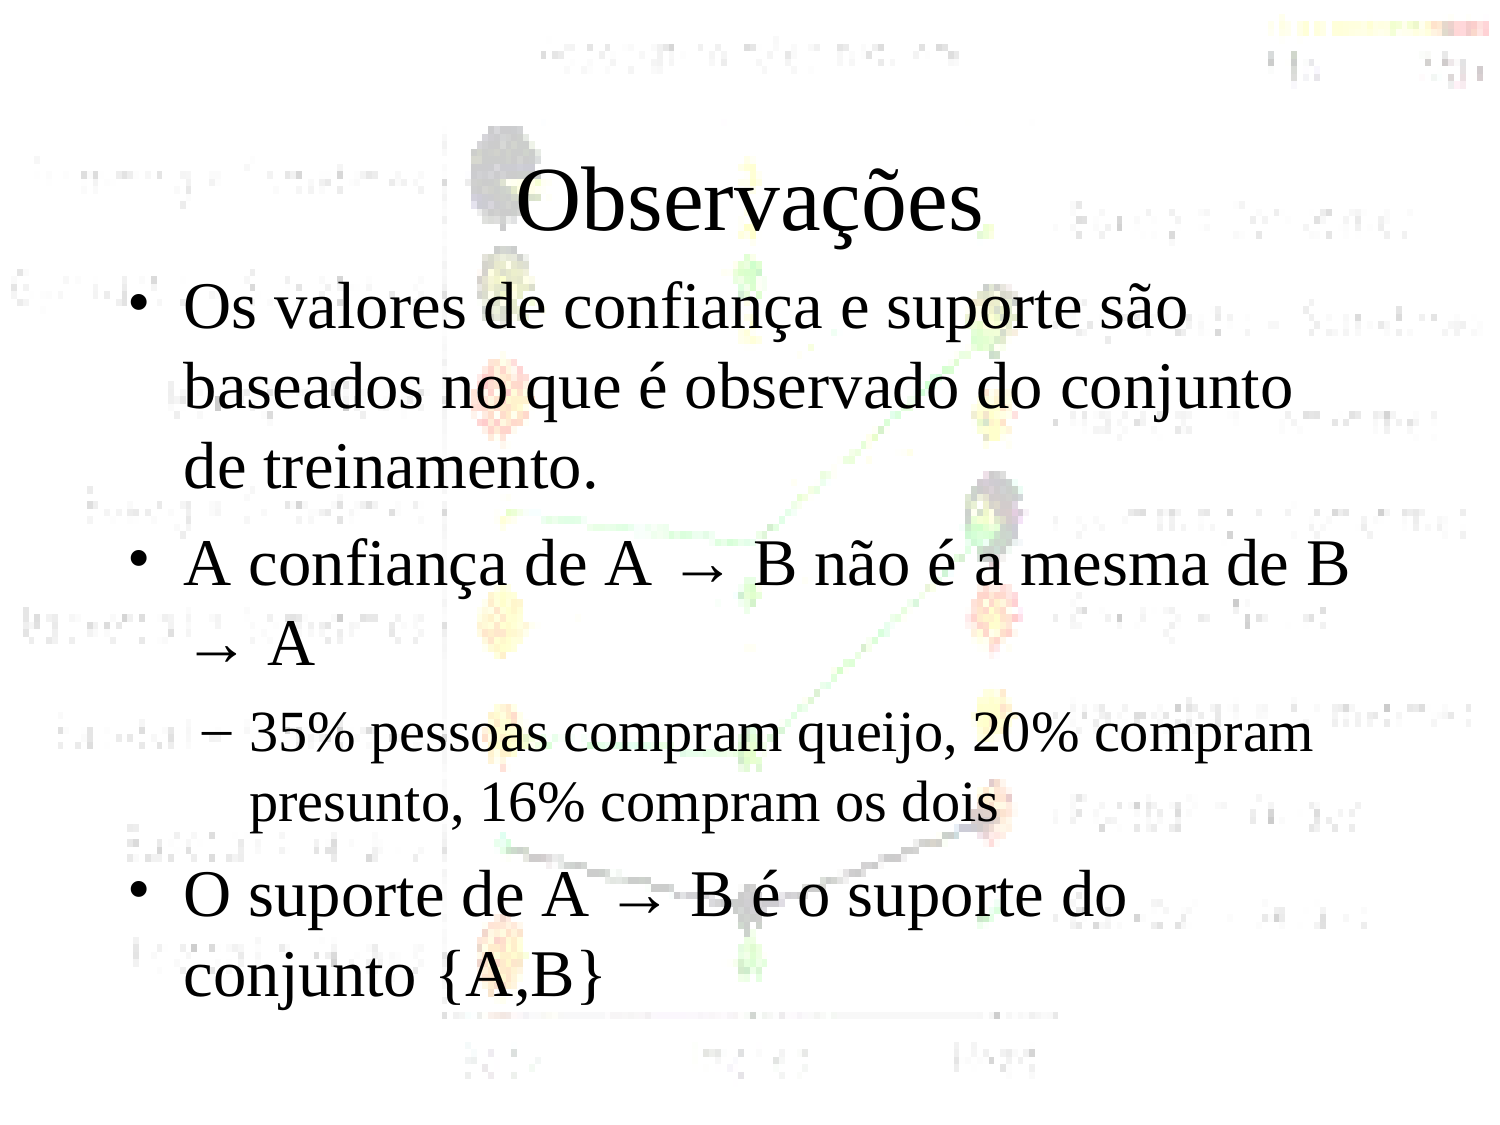

# Observações
Os valores de confiança e suporte são baseados no que é observado do conjunto de treinamento.
A confiança de A → B não é a mesma de B → A
35% pessoas compram queijo, 20% compram presunto, 16% compram os dois
O suporte de A → B é o suporte do conjunto {A,B}